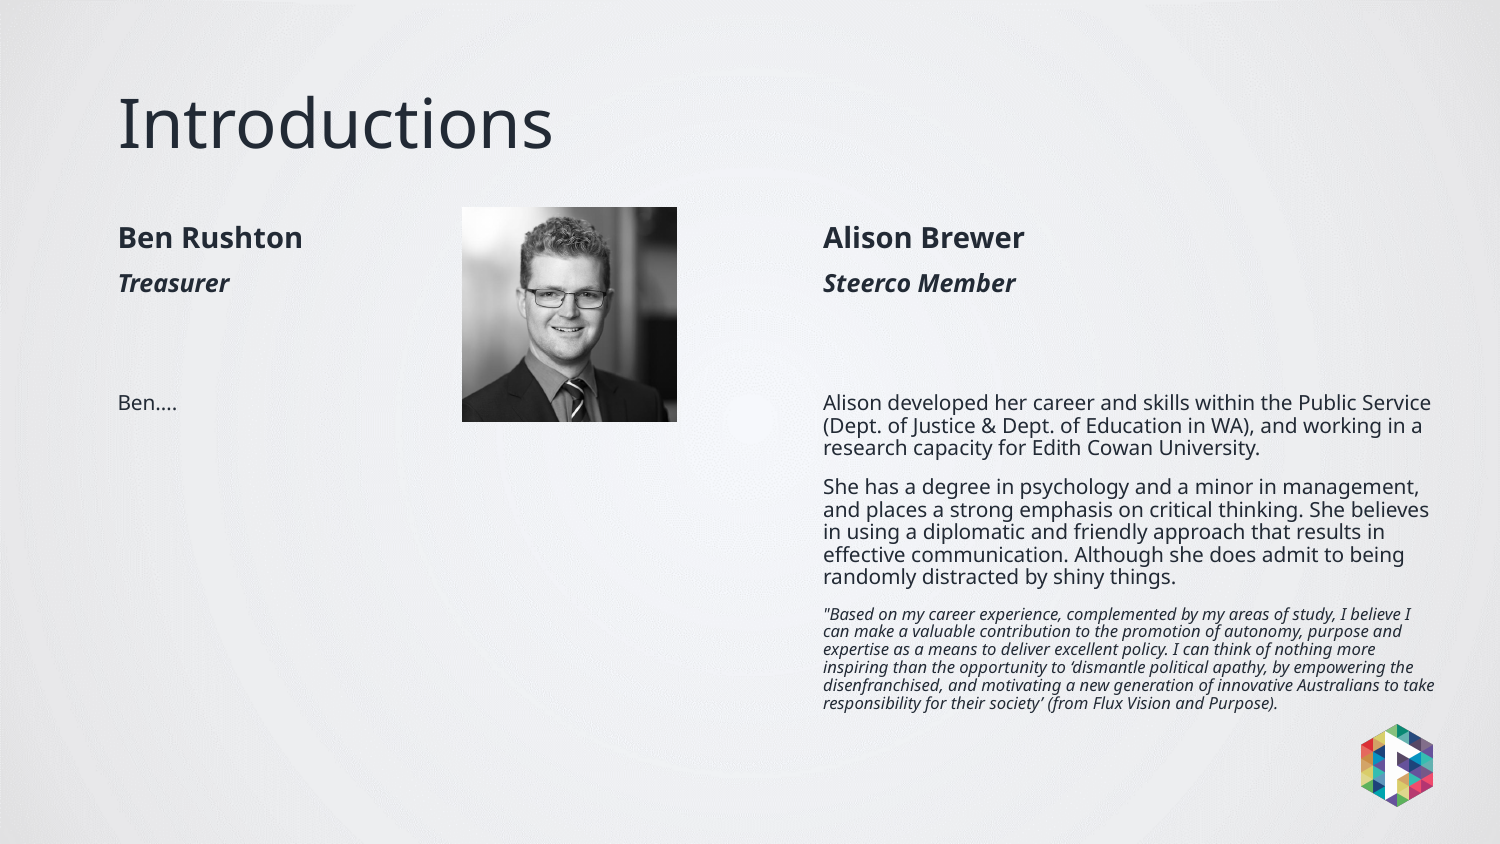

# Introductions
Ben Rushton
Treasurer
Ben….
Alison Brewer
Steerco Member
Alison developed her career and skills within the Public Service (Dept. of Justice & Dept. of Education in WA), and working in a research capacity for Edith Cowan University.
She has a degree in psychology and a minor in management, and places a strong emphasis on critical thinking. She believes in using a diplomatic and friendly approach that results in effective communication. Although she does admit to being randomly distracted by shiny things.
"Based on my career experience, complemented by my areas of study, I believe I can make a valuable contribution to the promotion of autonomy, purpose and expertise as a means to deliver excellent policy. I can think of nothing more inspiring than the opportunity to ‘dismantle political apathy, by empowering the disenfranchised, and motivating a new generation of innovative Australians to take responsibility for their society’ (from Flux Vision and Purpose).